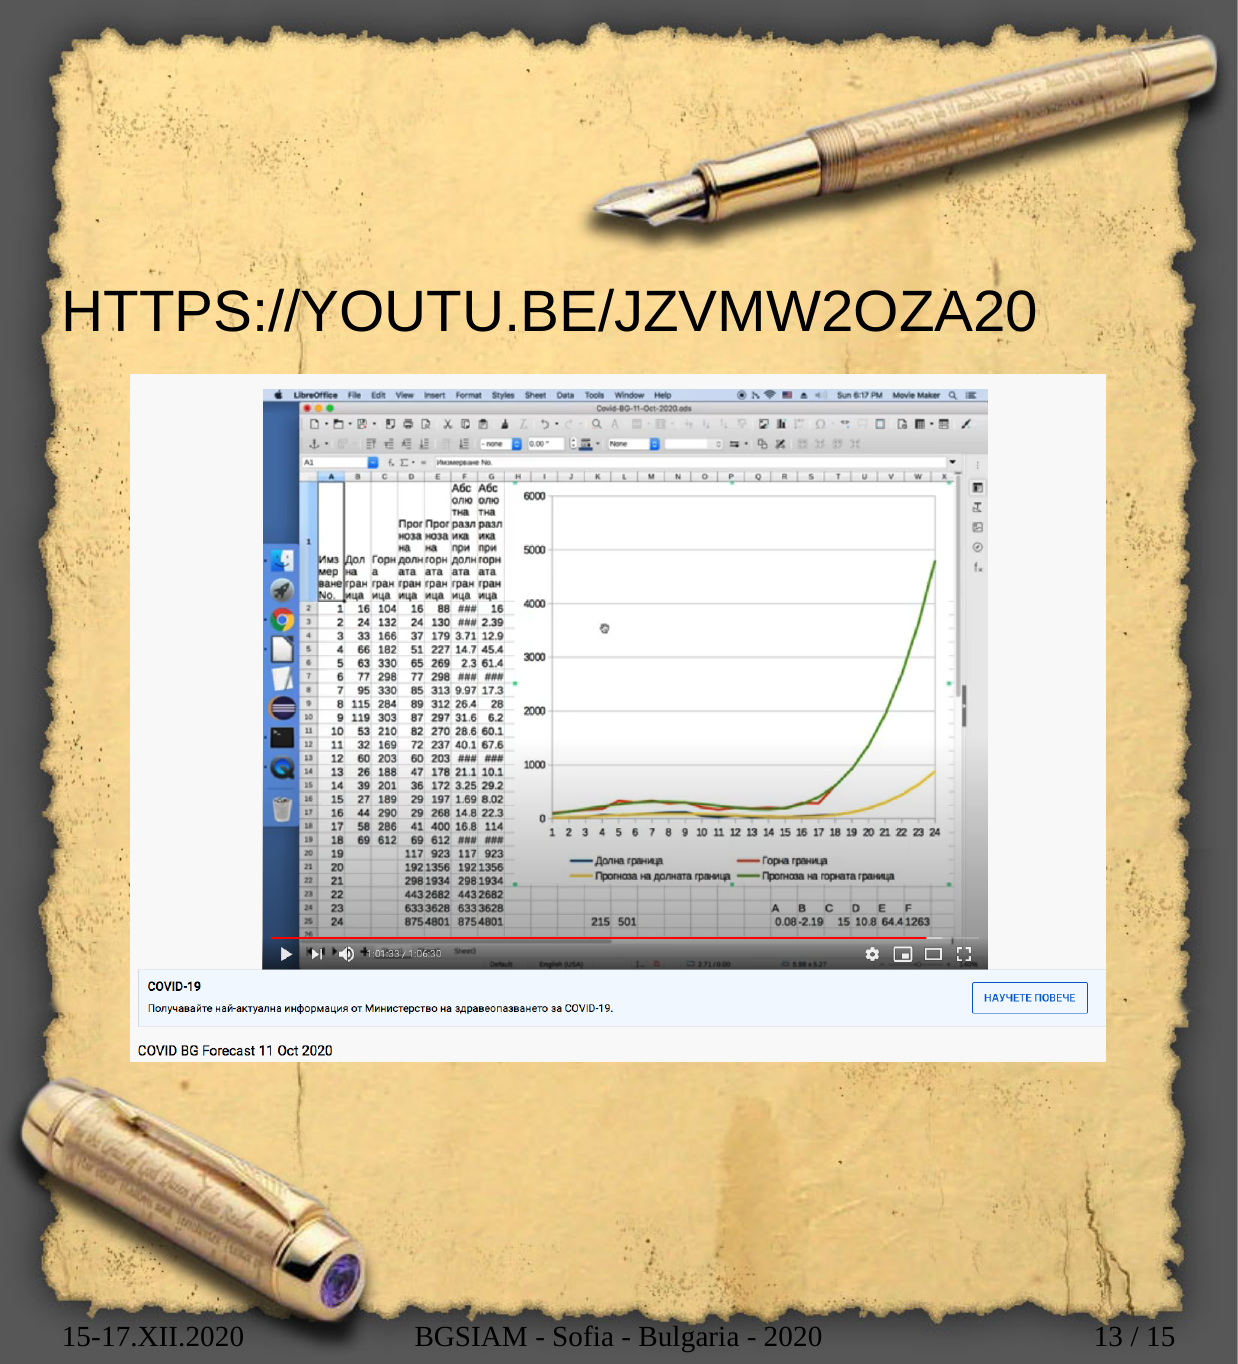

# https://youtu.be/jZvmw2ozA20
15-17.XII.2020
BGSIAM - Sofia - Bulgaria - 2020
13